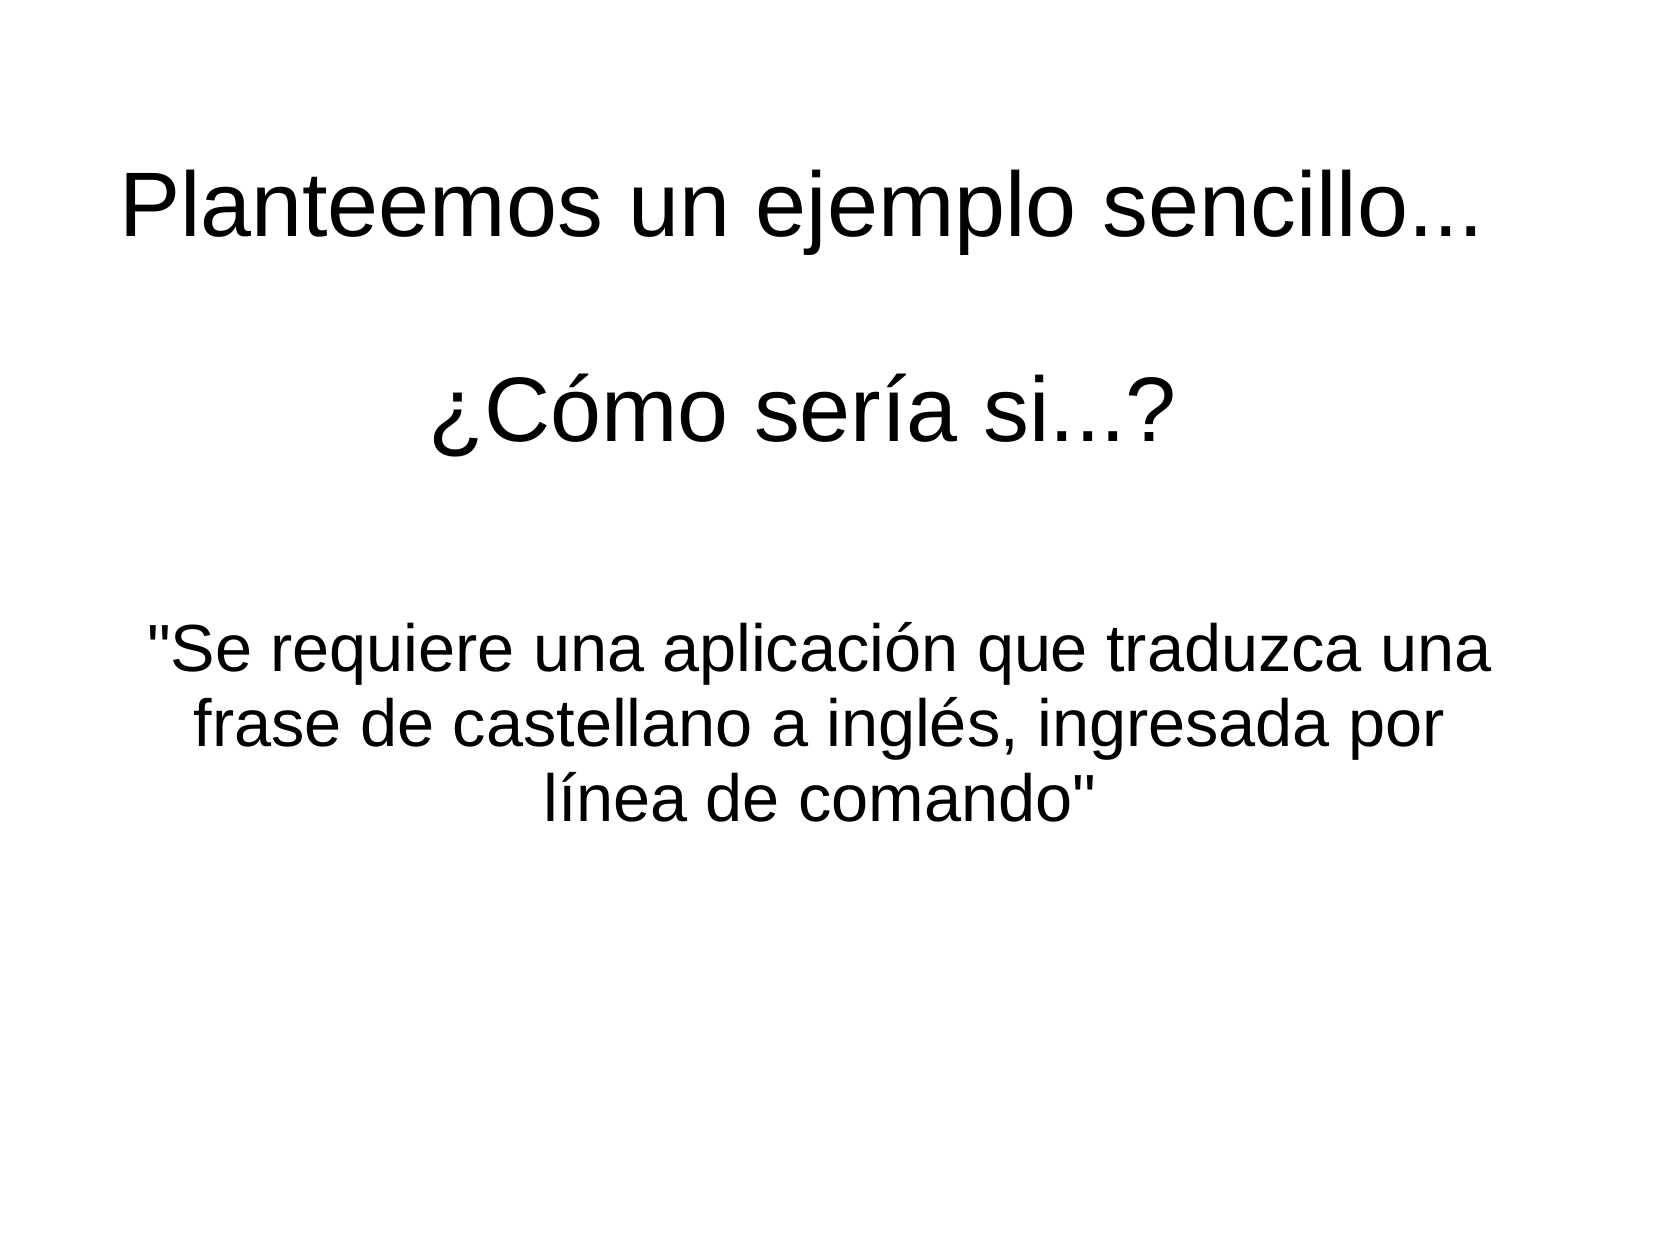

# Planteemos un ejemplo sencillo... ¿Cómo sería si...?
"Se requiere una aplicación que traduzca una frase de castellano a inglés, ingresada por línea de comando"